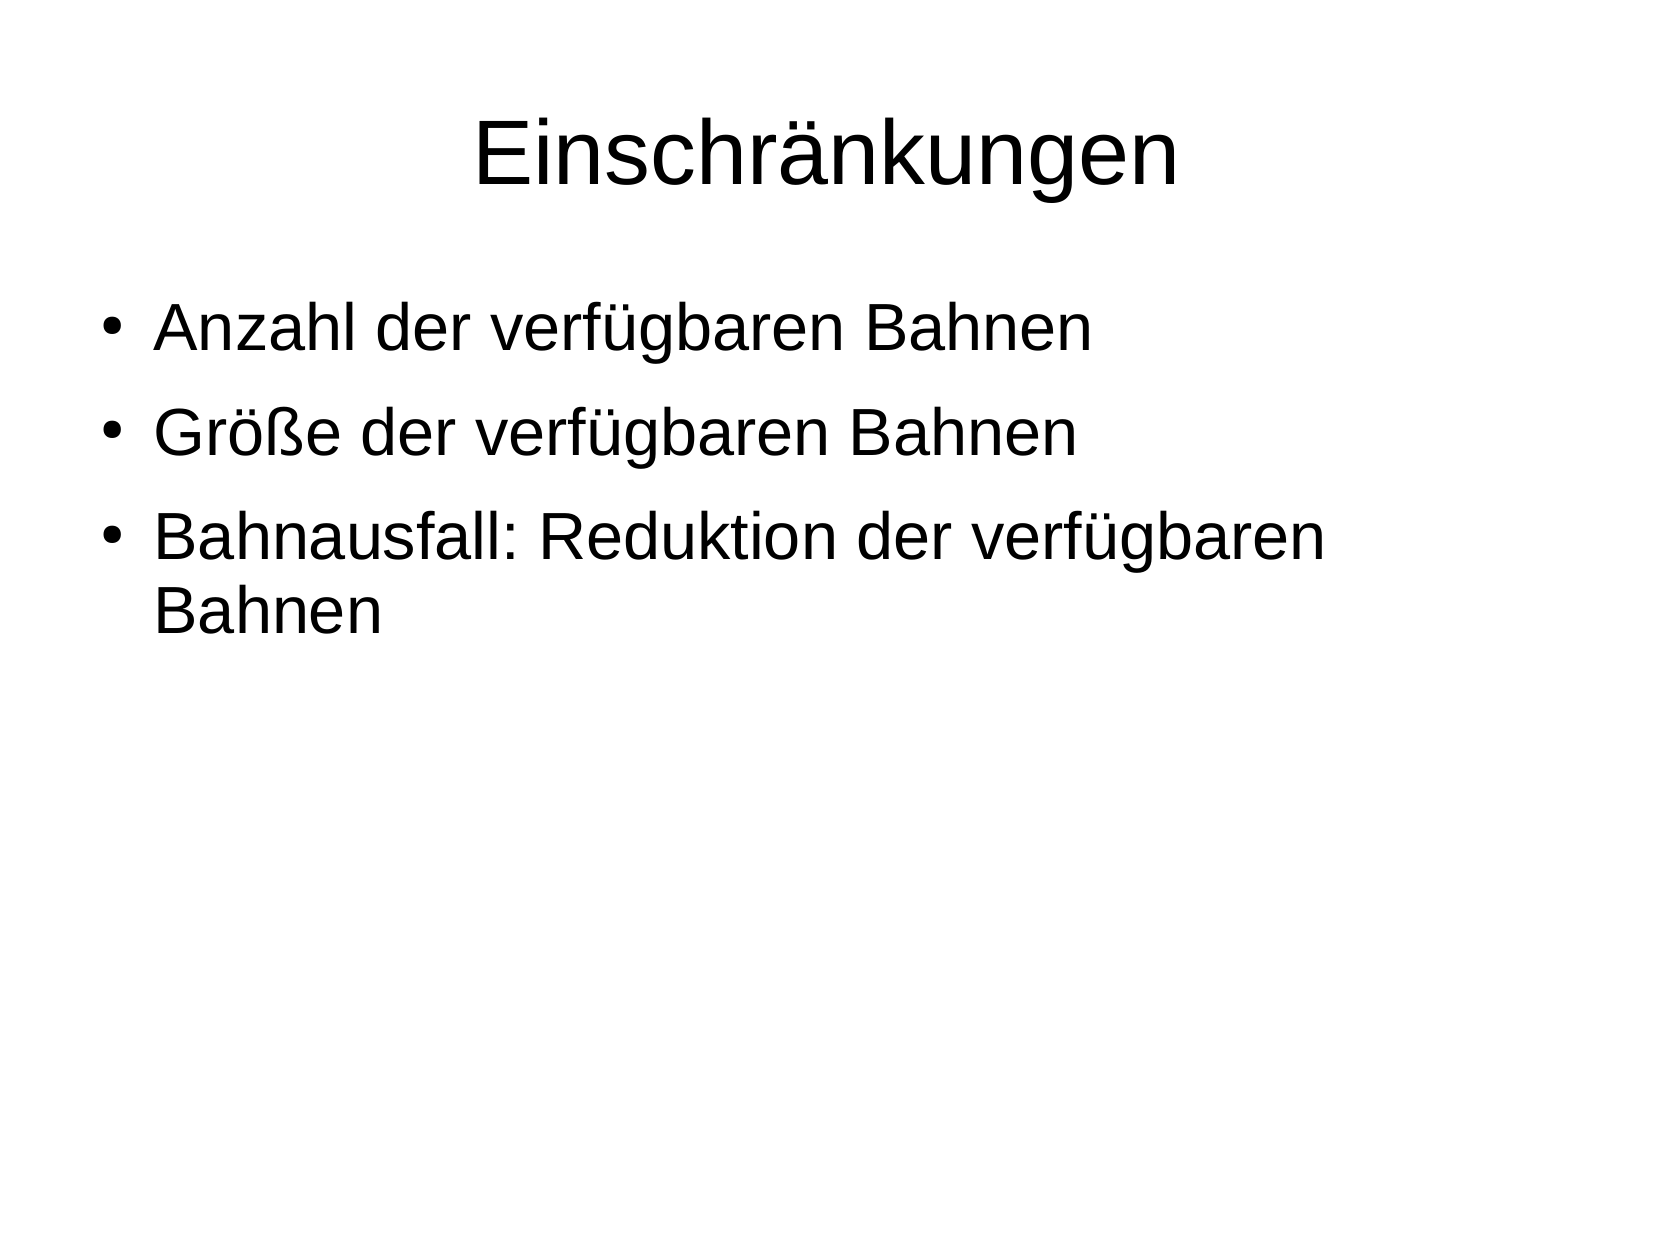

# Einschränkungen
Anzahl der verfügbaren Bahnen
Größe der verfügbaren Bahnen
Bahnausfall: Reduktion der verfügbaren Bahnen